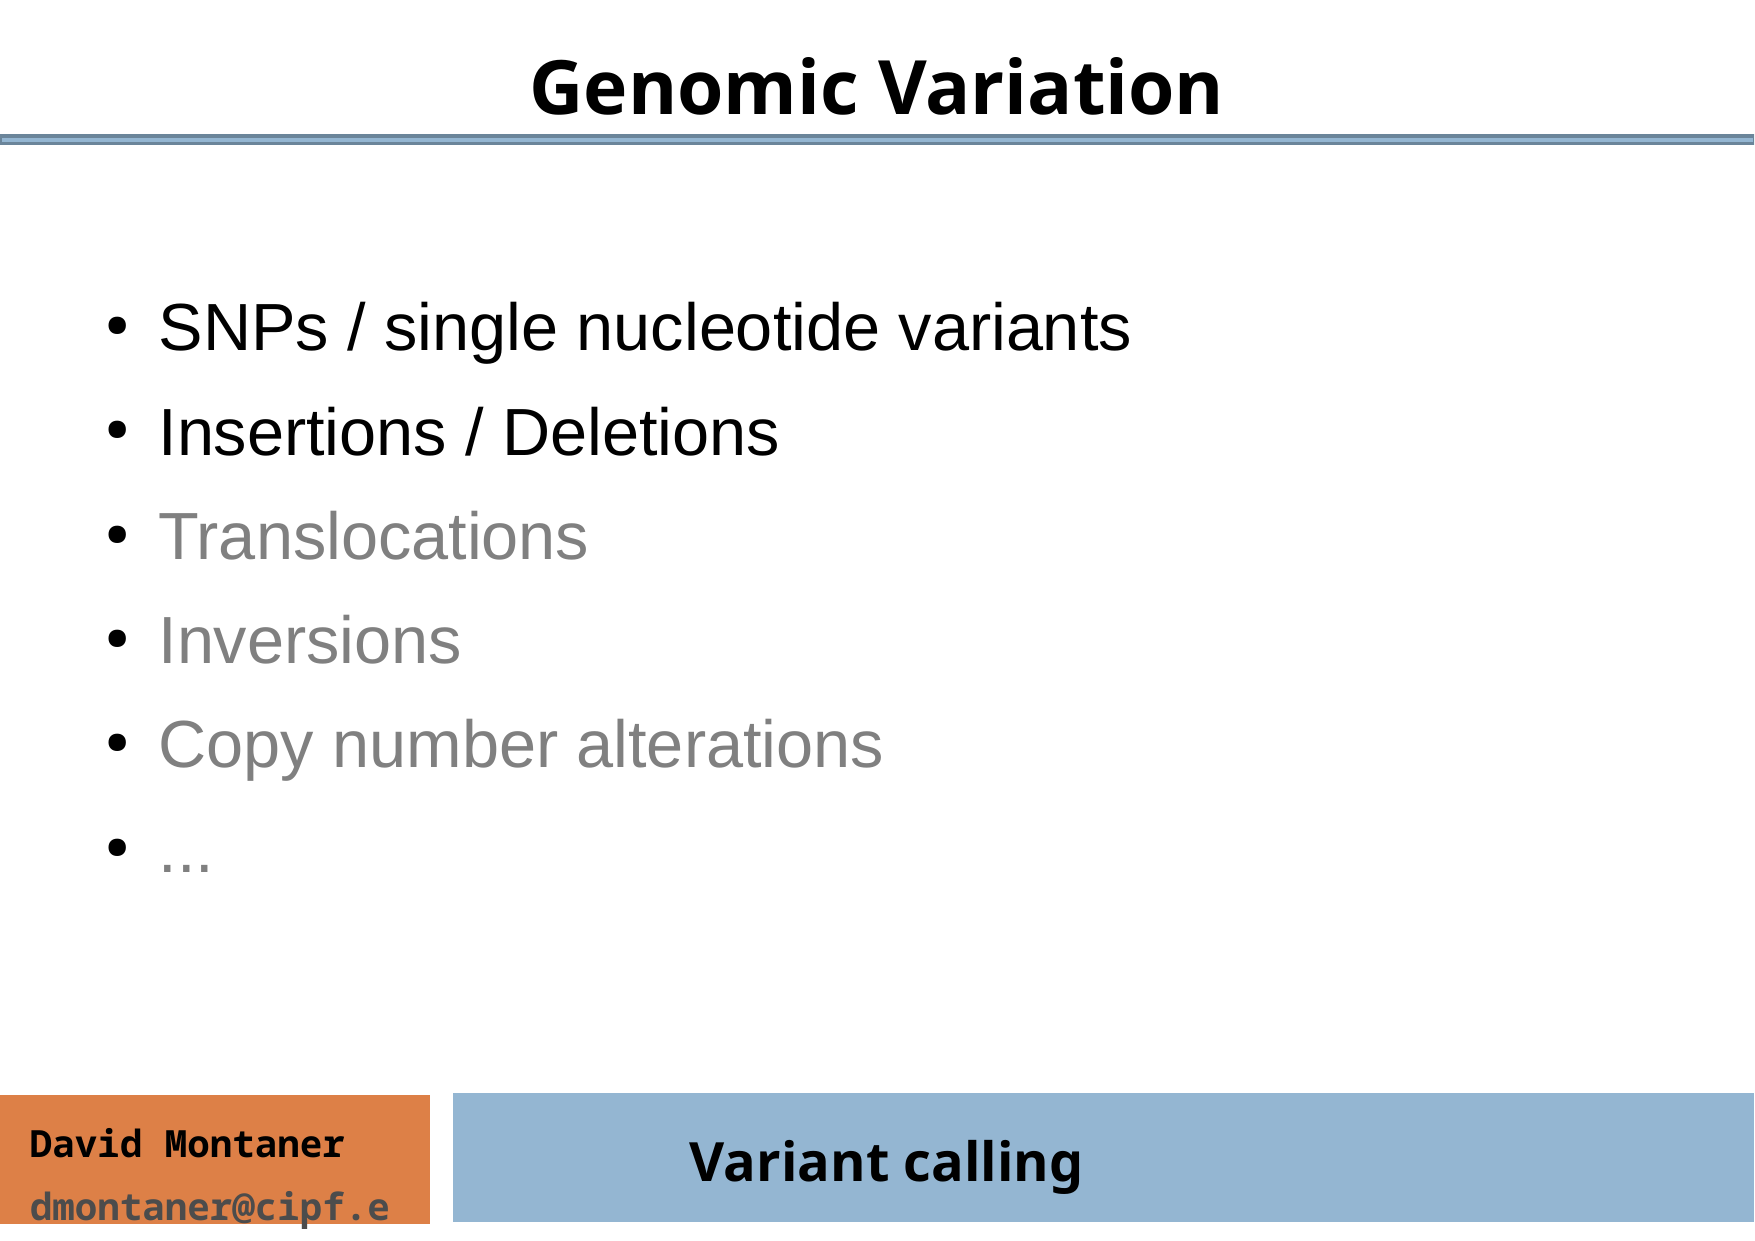

Genomic Variation
# SNPs / single nucleotide variants
Insertions / Deletions
Translocations
Inversions
Copy number alterations
...
David Montaner
dmontaner@cipf.es
Variant calling